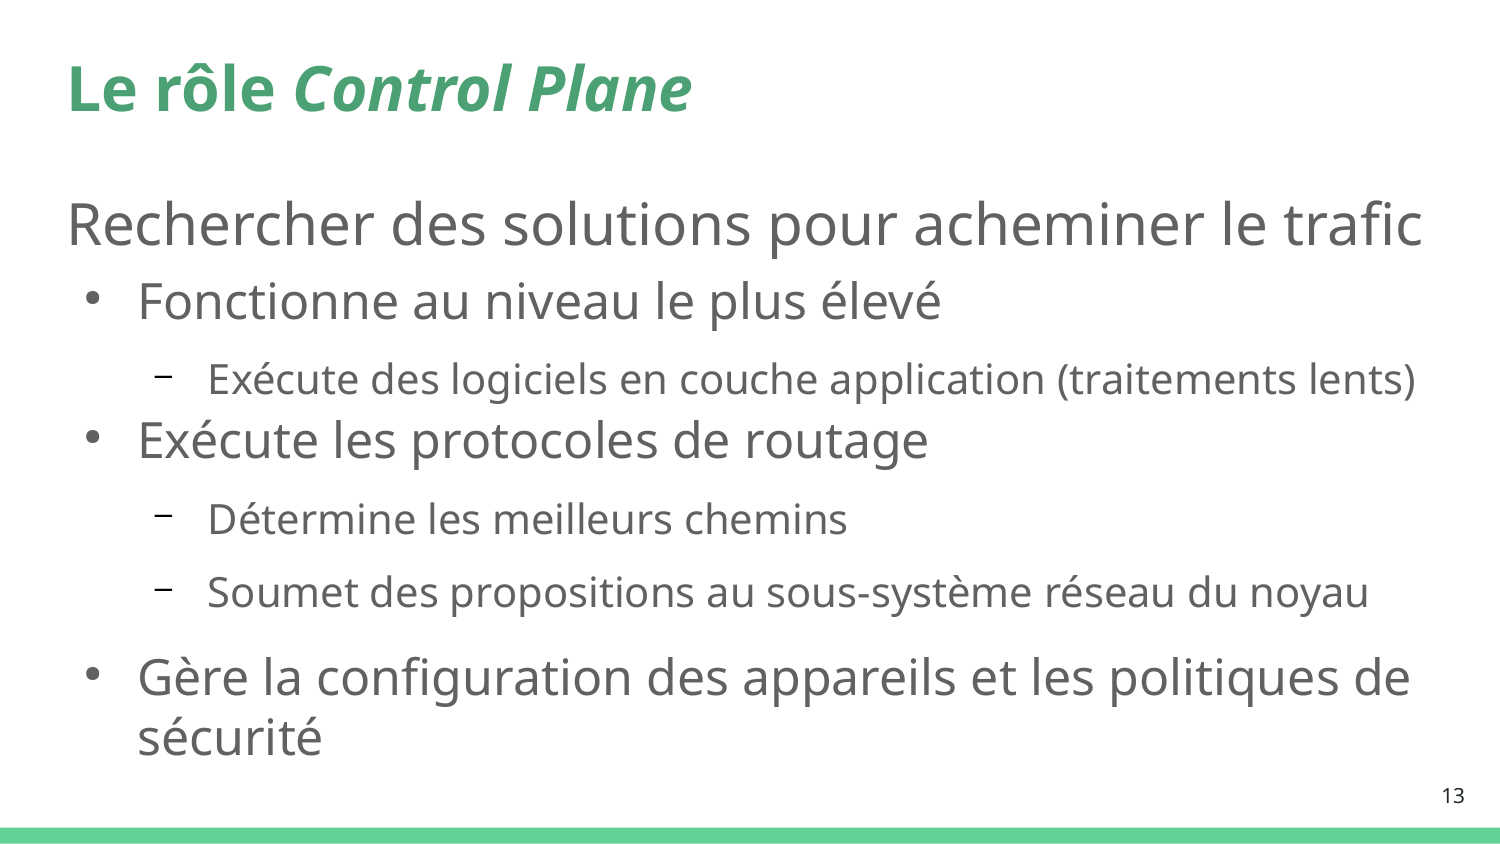

# Le rôle Control Plane
Rechercher des solutions pour acheminer le trafic
Fonctionne au niveau le plus élevé
Exécute des logiciels en couche application (traitements lents)
Exécute les protocoles de routage
Détermine les meilleurs chemins
Soumet des propositions au sous-système réseau du noyau
Gère la configuration des appareils et les politiques de sécurité